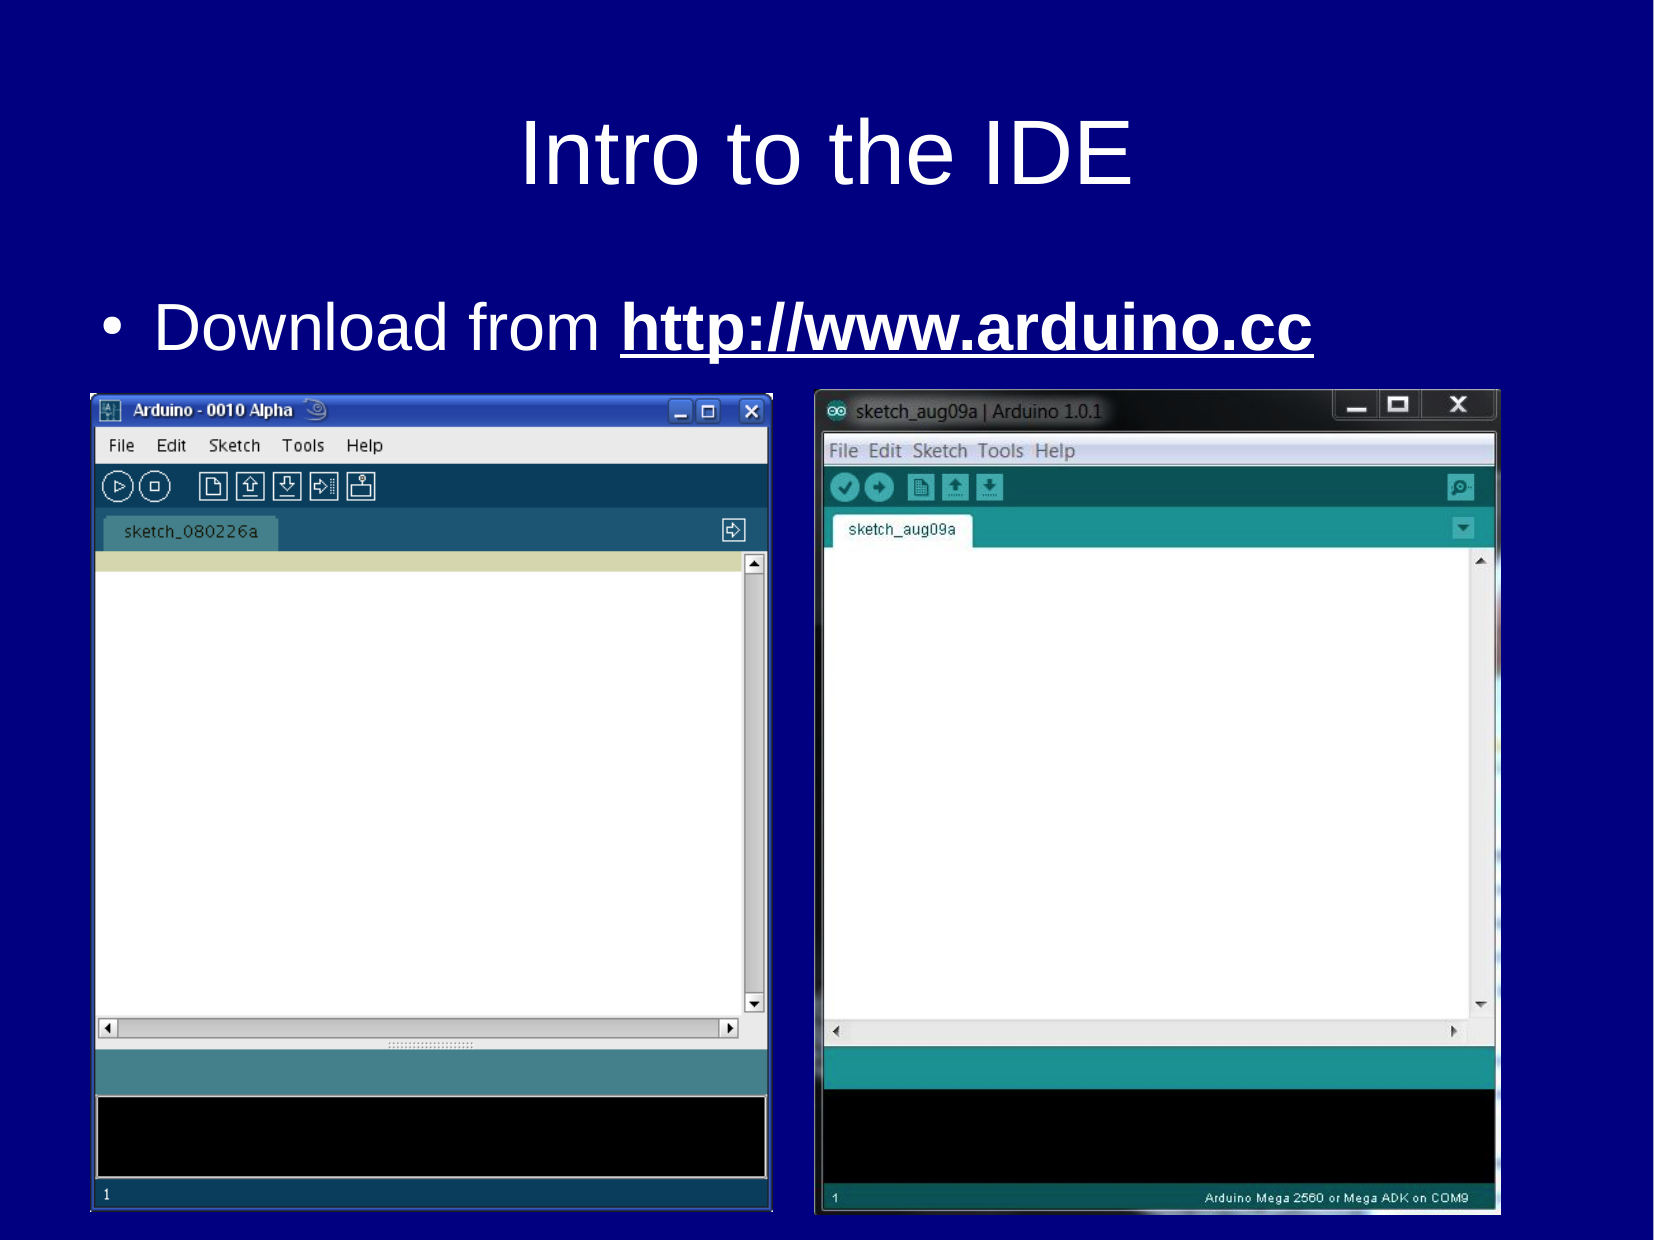

# Intro to the IDE
Download from http://www.arduino.cc